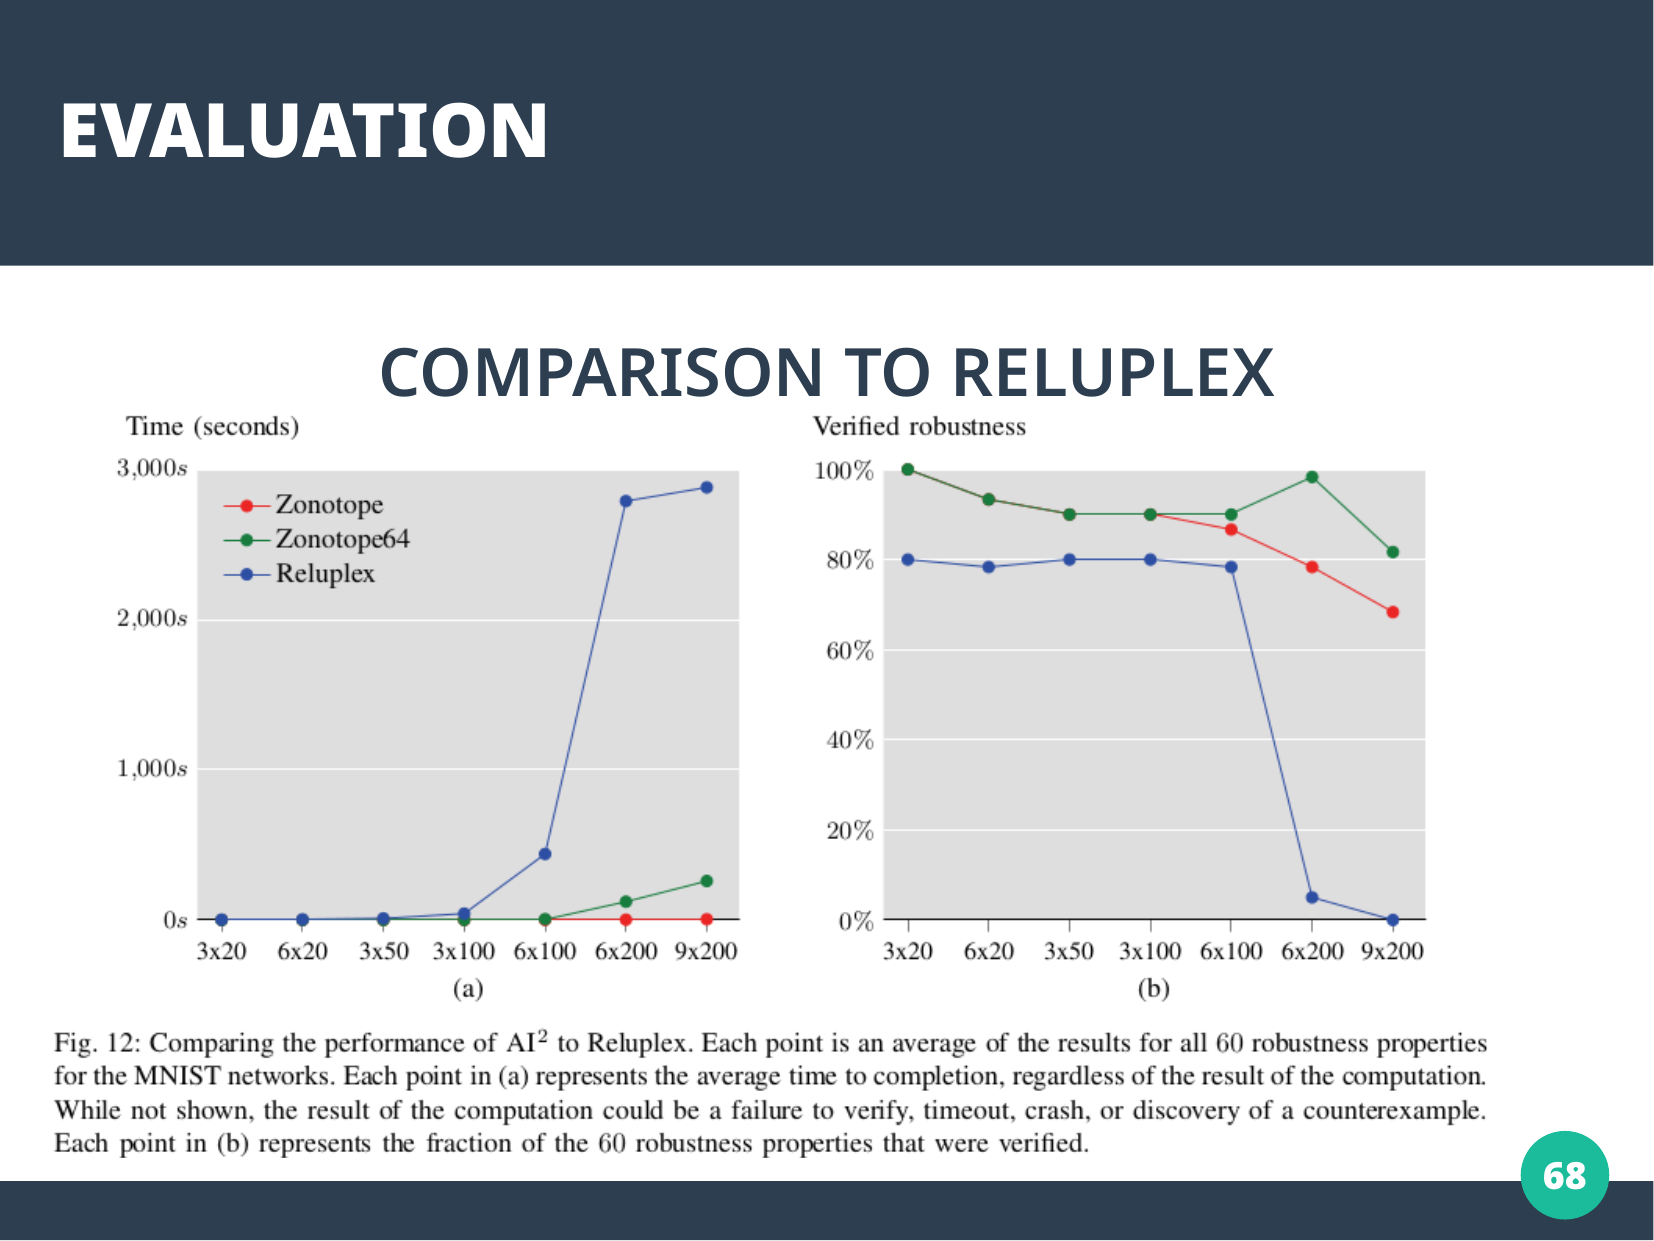

# EVALUATION
COMPARISON TO RELUPLEX
DOG
68